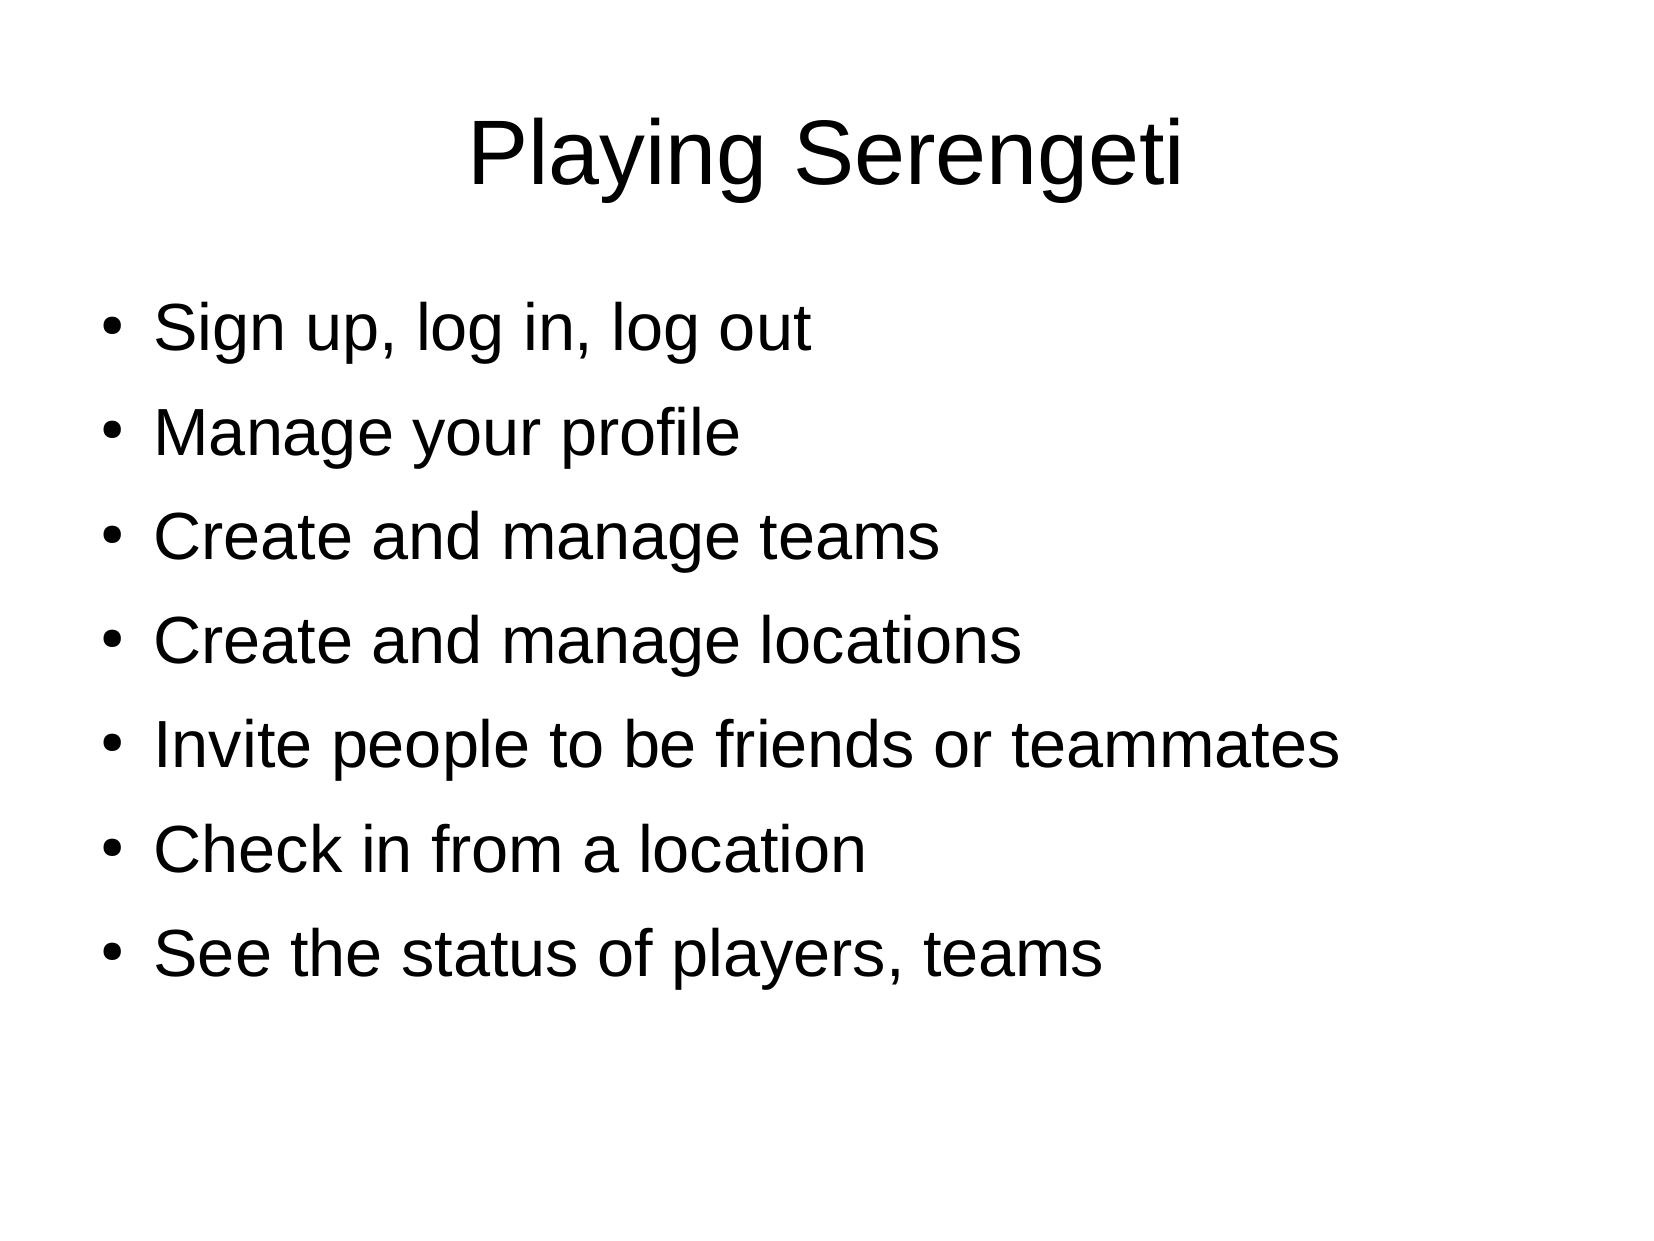

# Playing Serengeti
Sign up, log in, log out
Manage your profile
Create and manage teams
Create and manage locations
Invite people to be friends or teammates
Check in from a location
See the status of players, teams